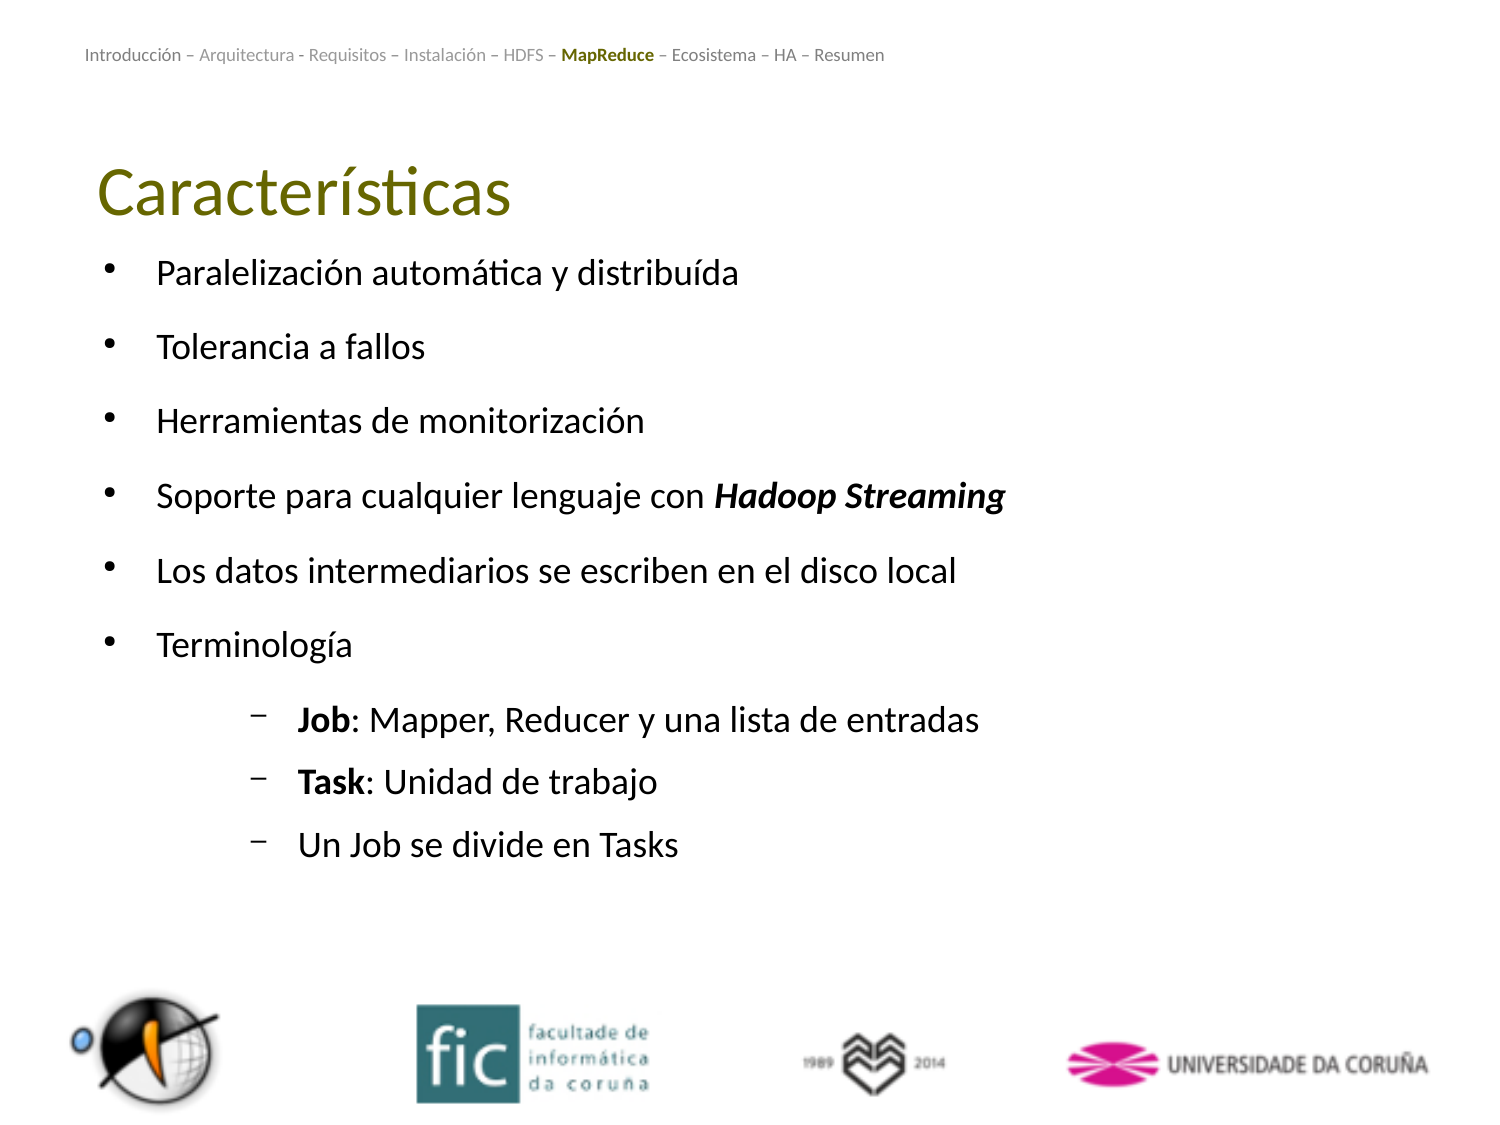

Introducción – Arquitectura - Requisitos – Instalación – HDFS – MapReduce – Ecosistema – HA – Resumen
# Características
Paralelización automática y distribuída
Tolerancia a fallos
Herramientas de monitorización
Soporte para cualquier lenguaje con Hadoop Streaming
Los datos intermediarios se escriben en el disco local
Terminología
Job: Mapper, Reducer y una lista de entradas
Task: Unidad de trabajo
Un Job se divide en Tasks